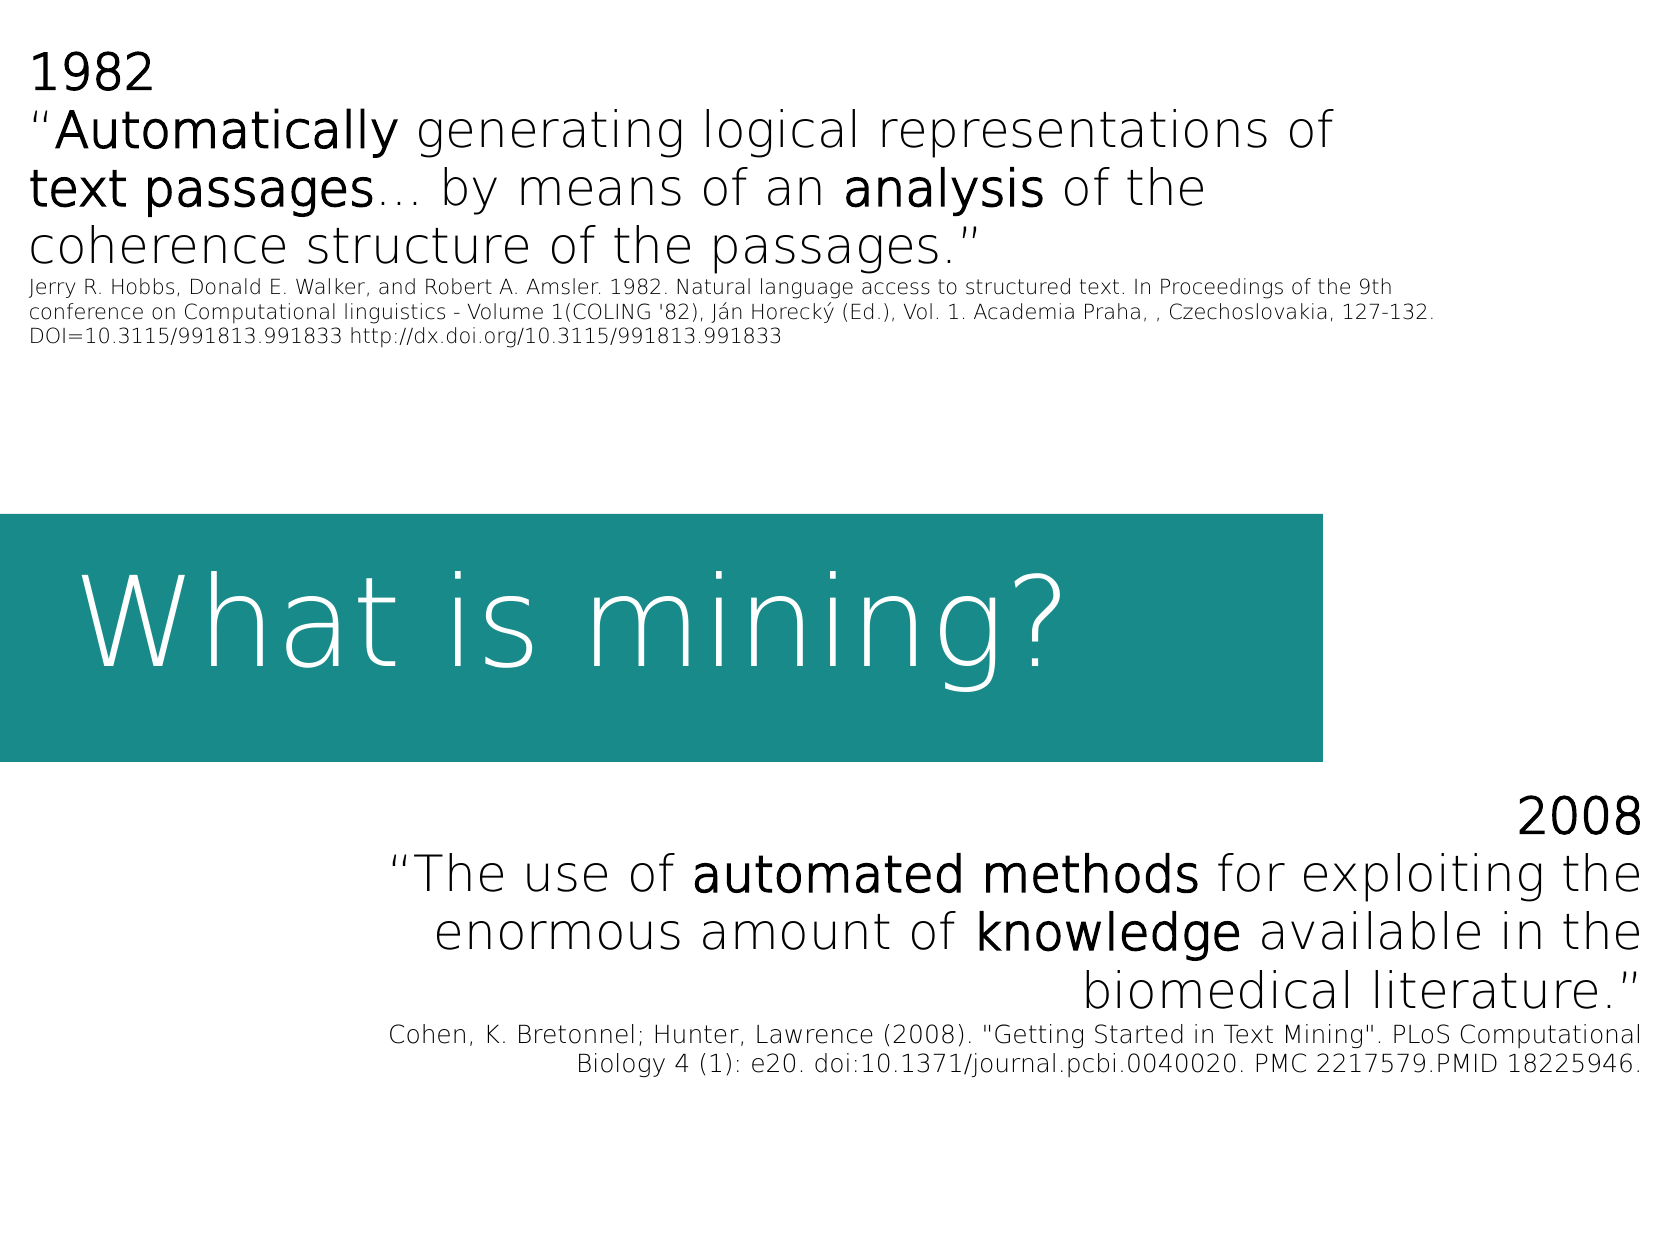

1982
“Automatically generating logical representations of text passages... by means of an analysis of the coherence structure of the passages.”
Jerry R. Hobbs, Donald E. Walker, and Robert A. Amsler. 1982. Natural language access to structured text. In Proceedings of the 9th conference on Computational linguistics - Volume 1(COLING '82), Ján Horecký (Ed.), Vol. 1. Academia Praha, , Czechoslovakia, 127-132. DOI=10.3115/991813.991833 http://dx.doi.org/10.3115/991813.991833
What is mining?
2008
“The use of automated methods for exploiting the enormous amount of knowledge available in the biomedical literature.”
Cohen, K. Bretonnel; Hunter, Lawrence (2008). "Getting Started in Text Mining". PLoS Computational Biology 4 (1): e20. doi:10.1371/journal.pcbi.0040020. PMC 2217579.PMID 18225946.